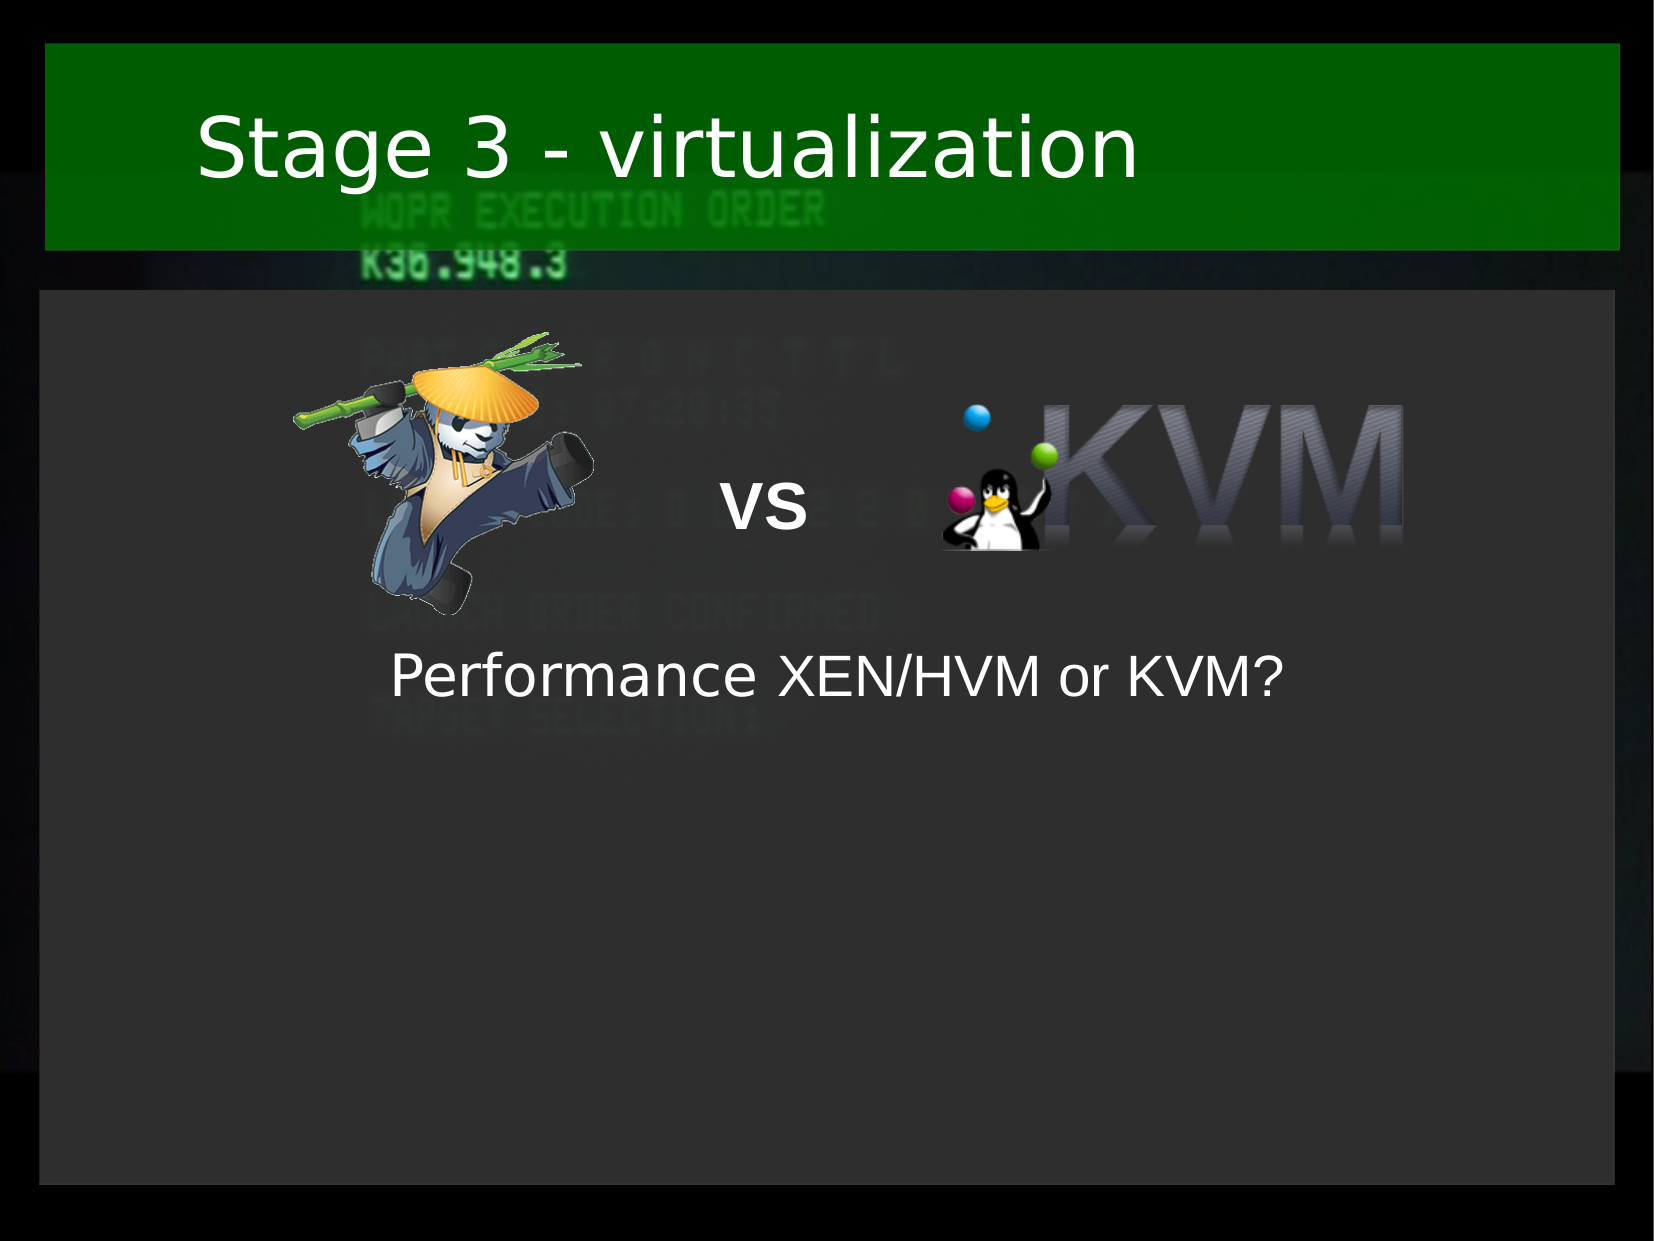

# Stage 3 - virtualization
VS
Performance XEN/HVM or KVM?